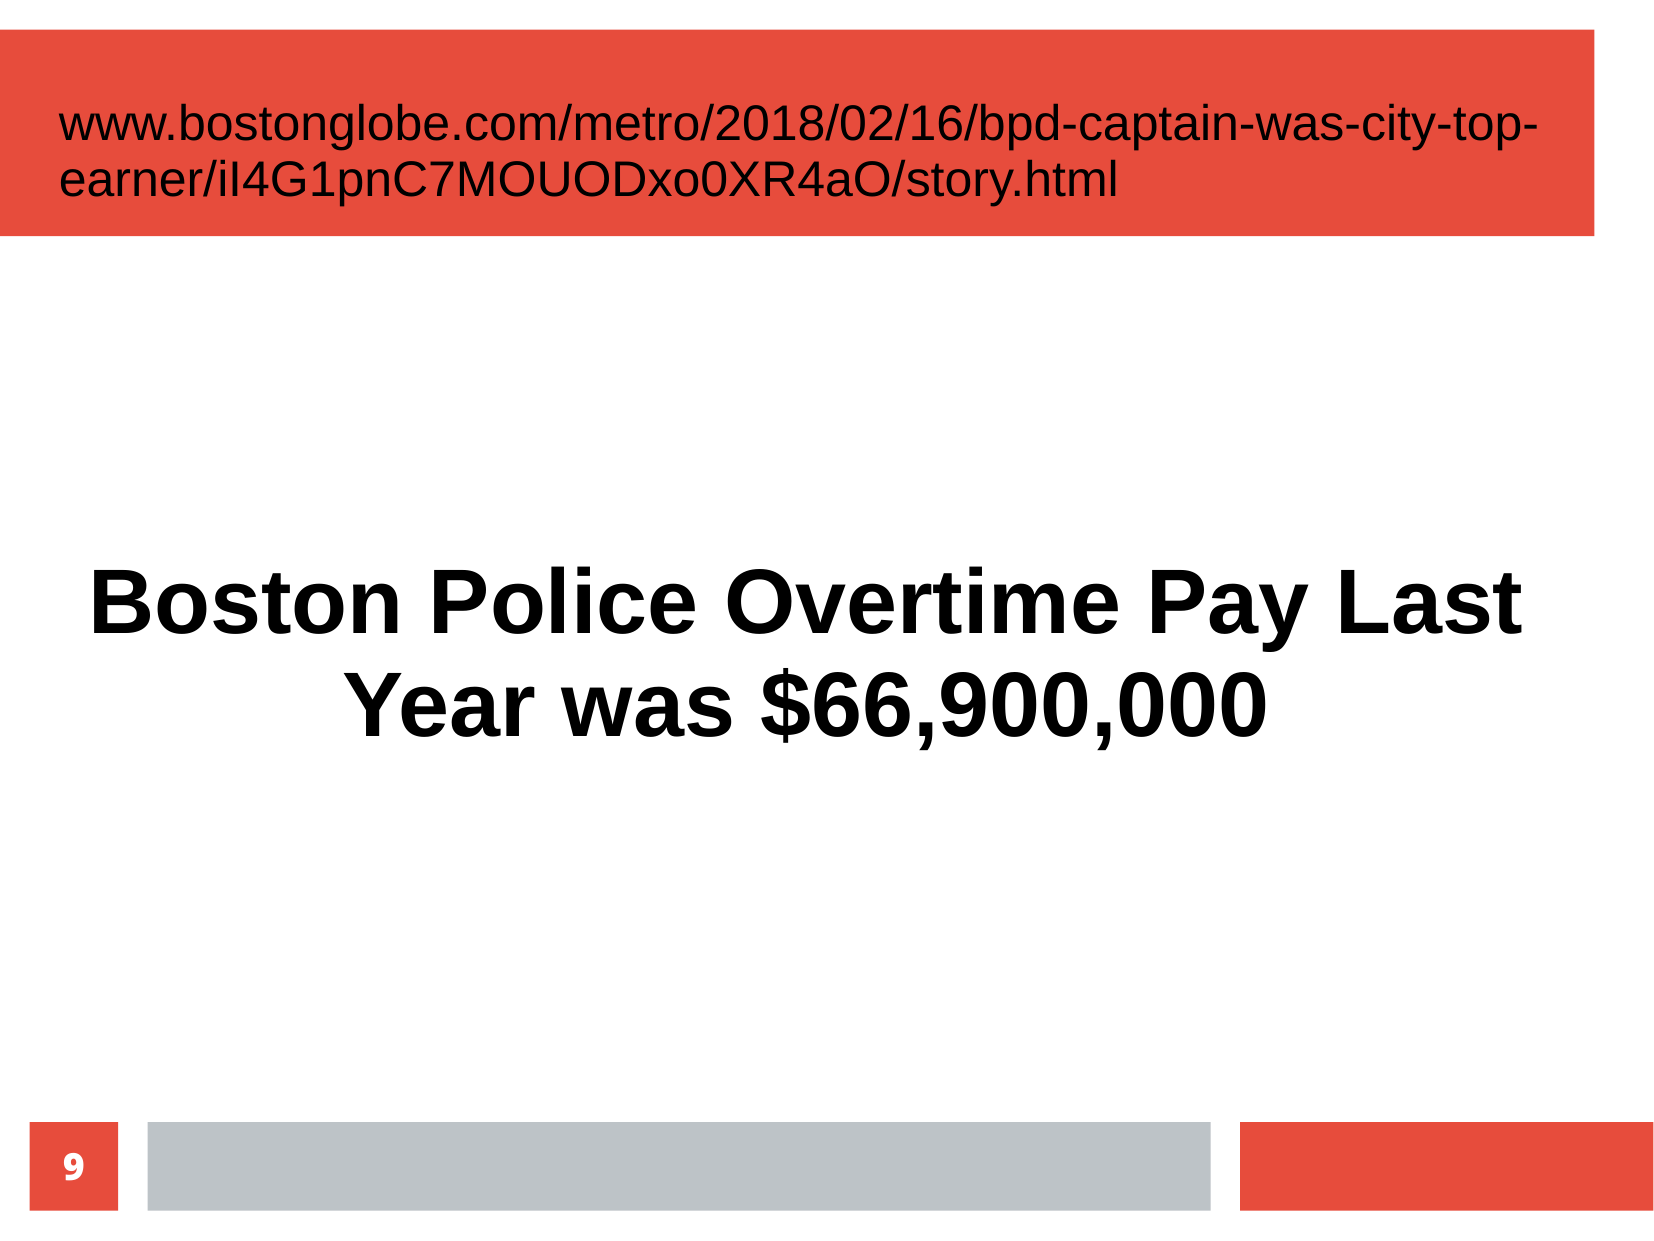

# www.bostonglobe.com/metro/2018/02/16/bpd-captain-was-city-top-earner/iI4G1pnC7MOUODxo0XR4aO/story.html
Boston Police Overtime Pay Last Year was $66,900,000
9